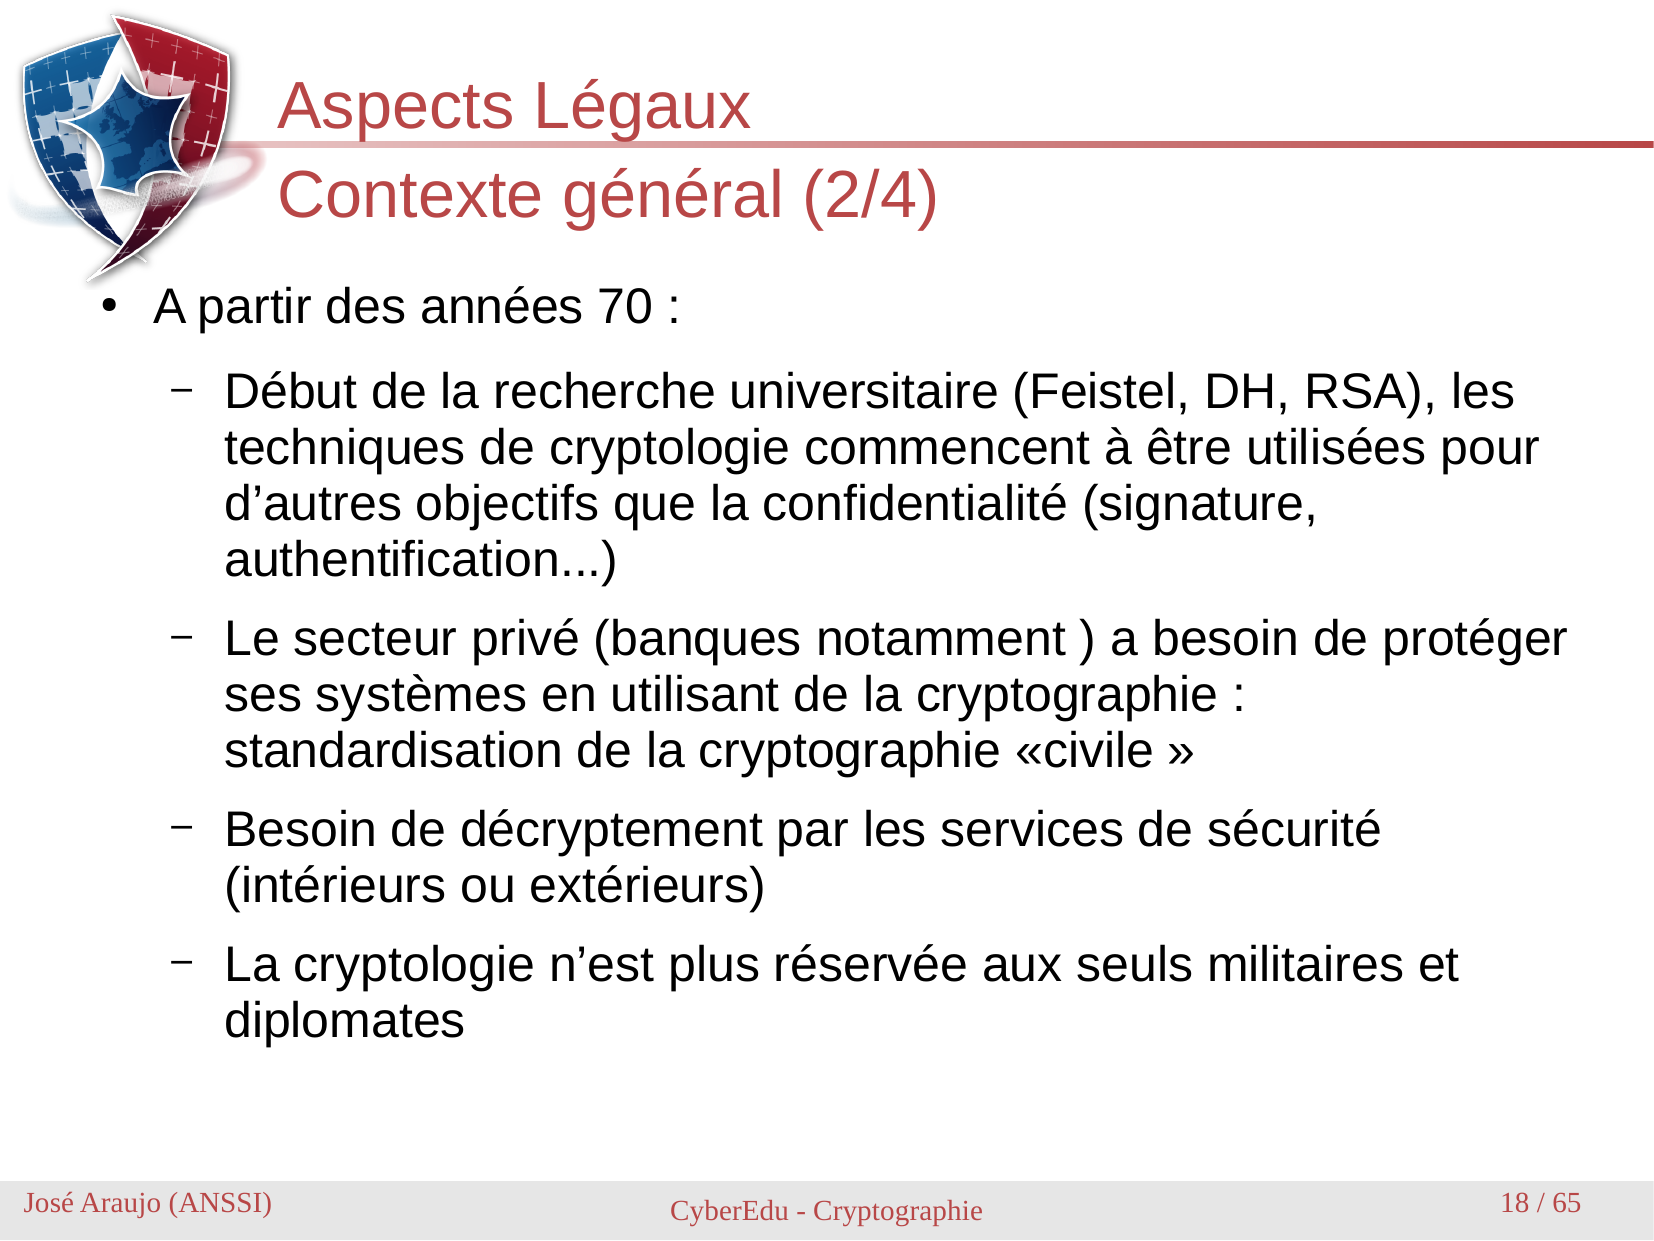

# Aspects Légaux Contexte général (2/4)
A partir des années 70 :
Début de la recherche universitaire (Feistel, DH, RSA), les techniques de cryptologie commencent à être utilisées pour d’autres objectifs que la confidentialité (signature, authentification...)
Le secteur privé (banques notamment ) a besoin de protéger ses systèmes en utilisant de la cryptographie : standardisation de la cryptographie «civile »
Besoin de décryptement par les services de sécurité (intérieurs ou extérieurs)
La cryptologie n’est plus réservée aux seuls militaires et diplomates